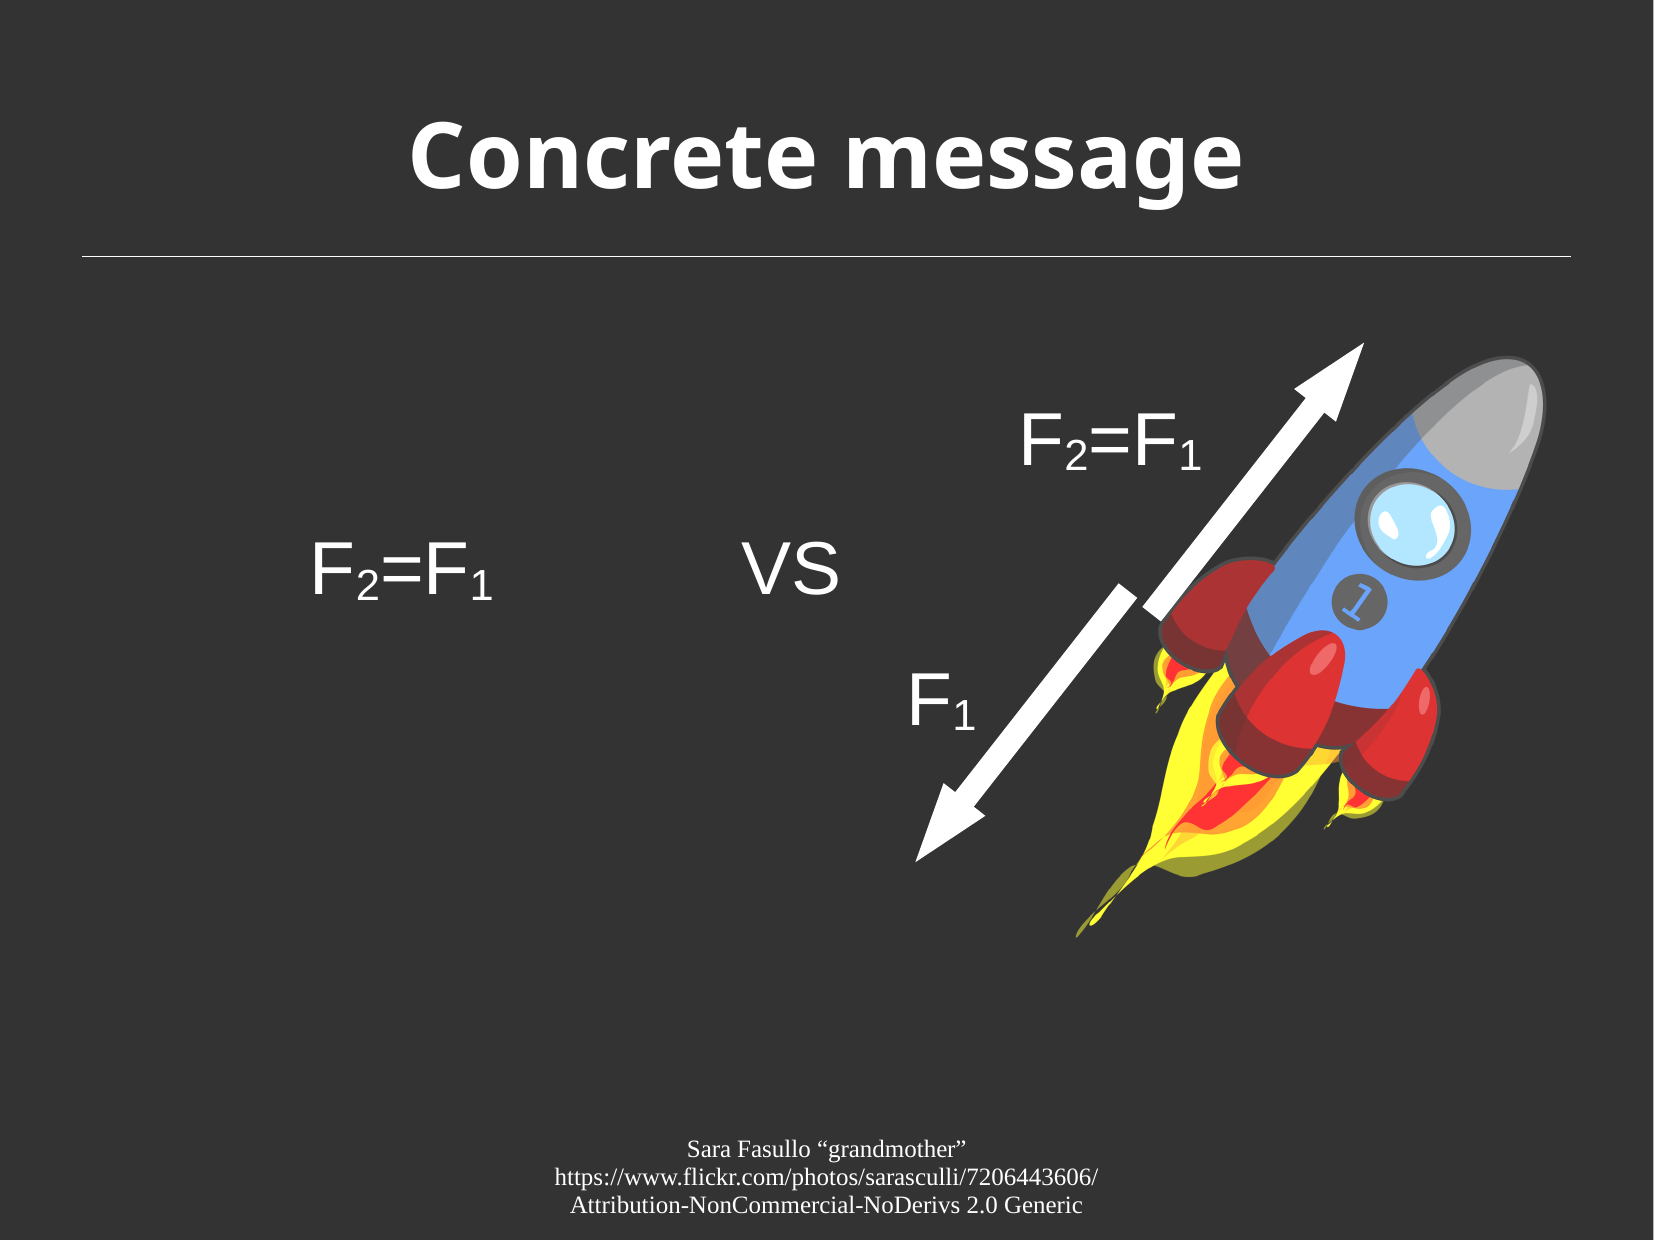

# Concrete message
F2=F1
F2=F1
VS
F1
Sara Fasullo “grandmother”
https://www.flickr.com/photos/sarasculli/7206443606/
Attribution-NonCommercial-NoDerivs 2.0 Generic